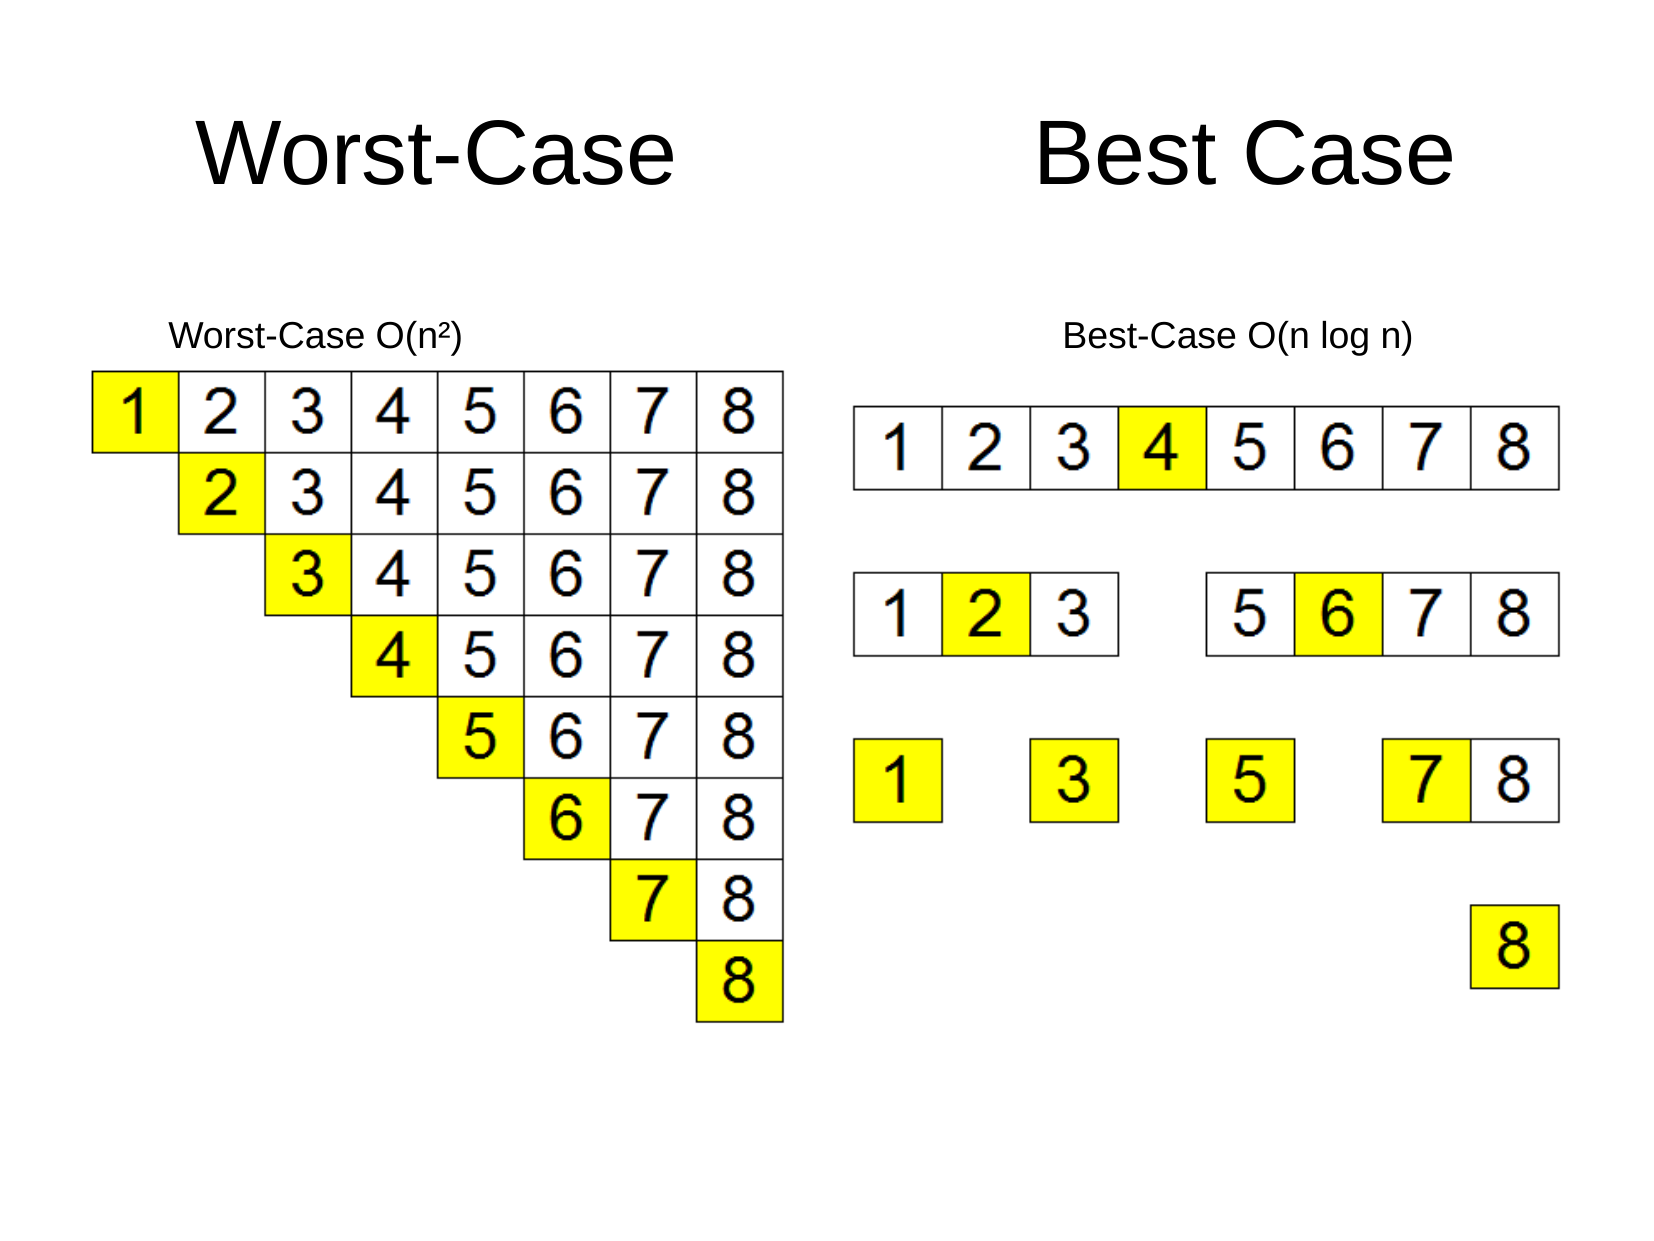

# Worst-Case Best Case
Worst-Case O(n²)
Best-Case O(n log n)